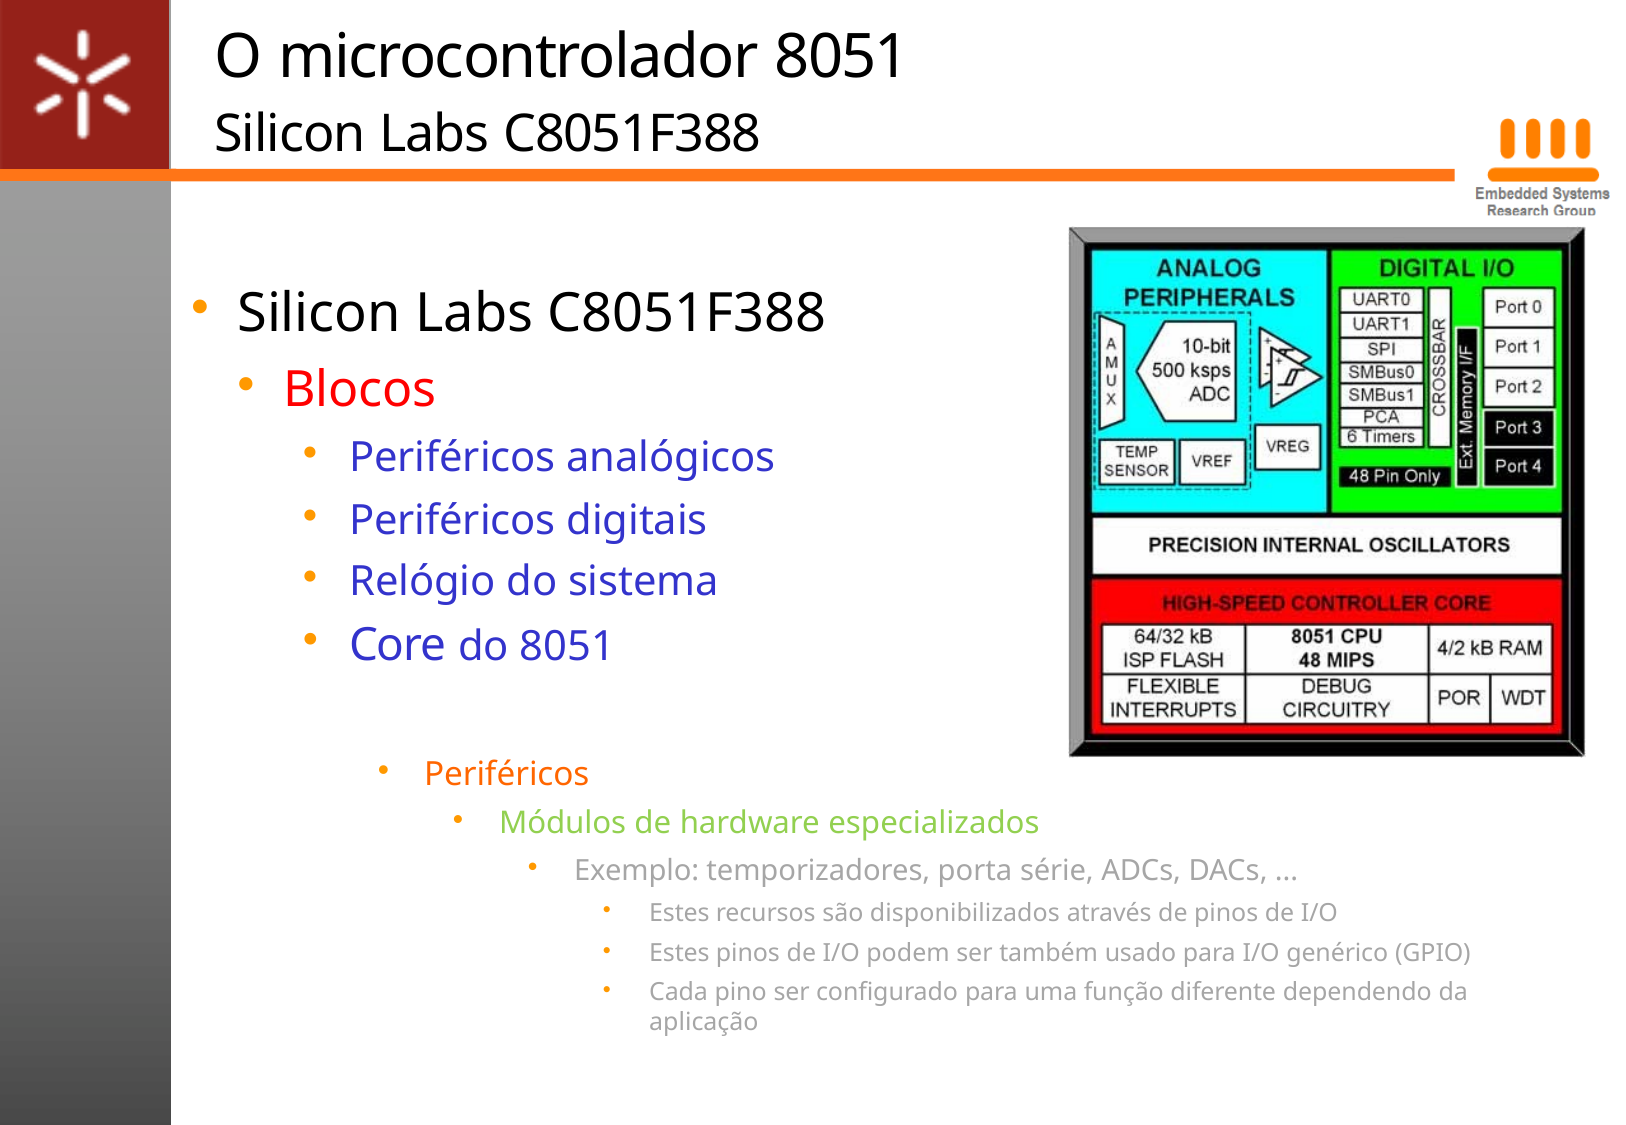

# O microcontrolador 8051 Silicon Labs C8051F388
Silicon Labs C8051F388
Blocos
Periféricos analógicos
Periféricos digitais
Relógio do sistema
Core do 8051
Periféricos
Módulos de hardware especializados
Exemplo: temporizadores, porta série, ADCs, DACs, ...
Estes recursos são disponibilizados através de pinos de I/O
Estes pinos de I/O podem ser também usado para I/O genérico (GPIO)
Cada pino ser configurado para uma função diferente dependendo da aplicação